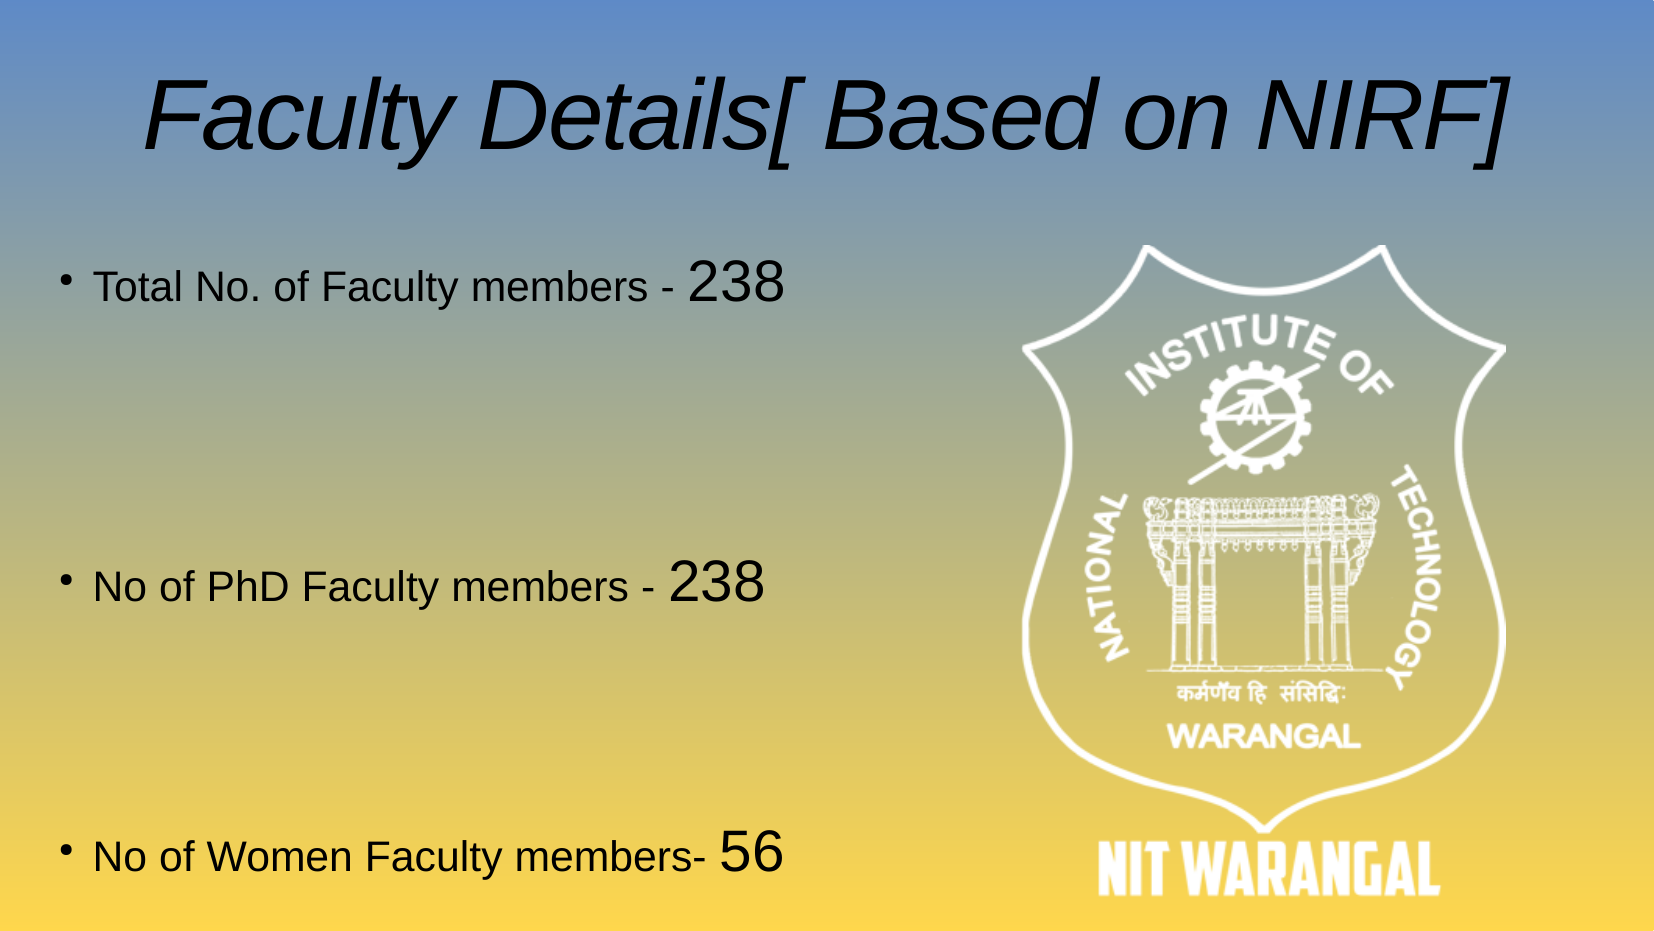

# Faculty Details[ Based on NIRF]
Total No. of Faculty members - 238
No of PhD Faculty members - 238
No of Women Faculty members- 56